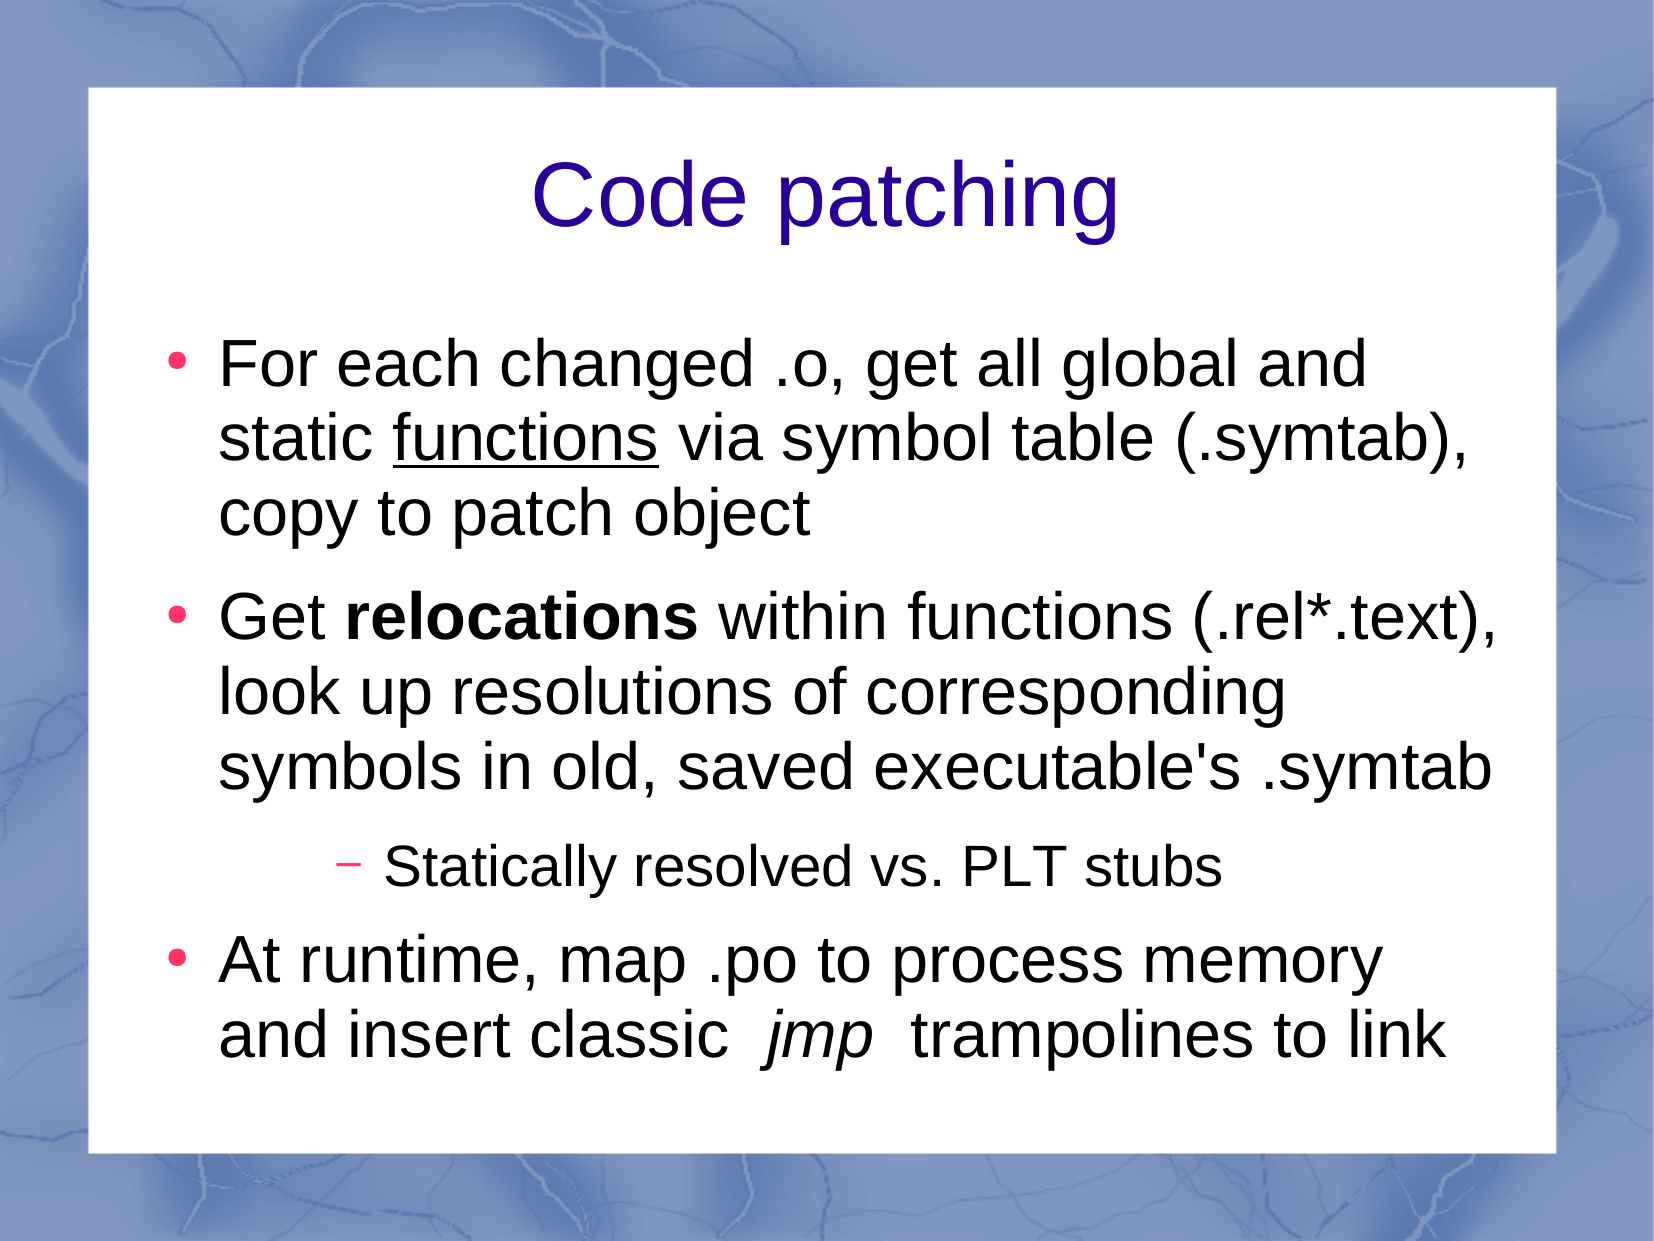

# Code patching
For each changed .o, get all global and static functions via symbol table (.symtab), copy to patch object
Get relocations within functions (.rel*.text), look up resolutions of corresponding symbols in old, saved executable's .symtab
Statically resolved vs. PLT stubs
At runtime, map .po to process memory and insert classic jmp trampolines to link